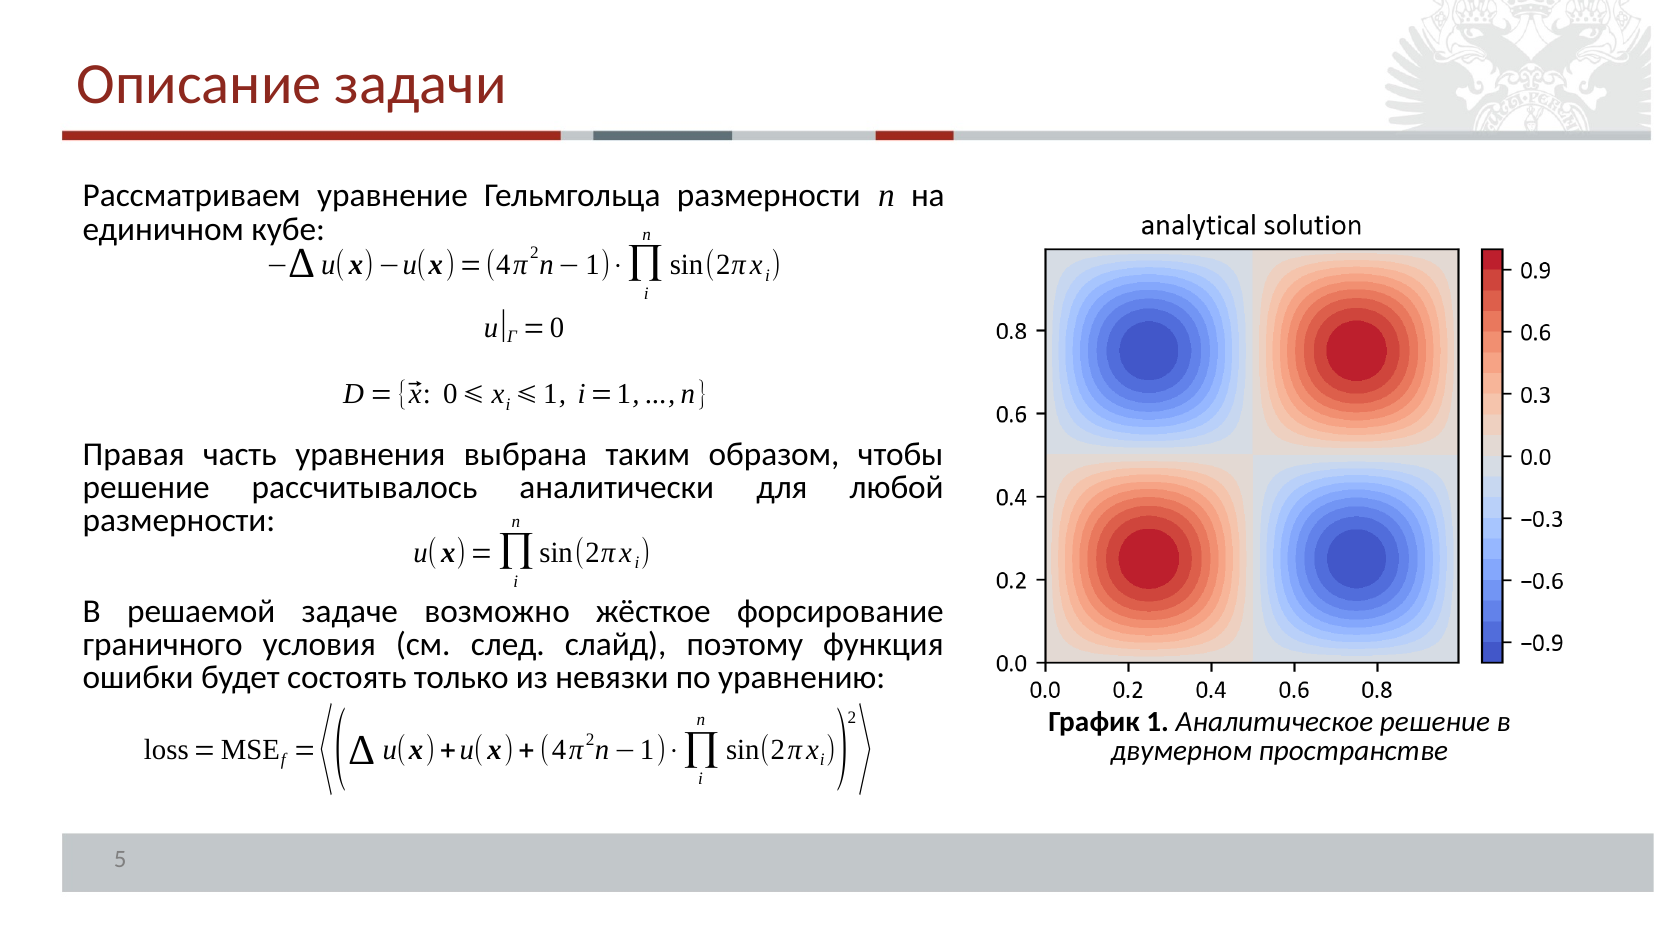

# Описание задачи
Рассматриваем уравнение Гельмгольца размерности n на единичном кубе:
Правая часть уравнения выбрана таким образом, чтобы решение рассчитывалось аналитически для любой размерности:
В решаемой задаче возможно жёсткое форсирование граничного условия (см. след. слайд), поэтому функция ошибки будет состоять только из невязки по уравнению:
График 1. Аналитическое решение в двумерном пространстве
5